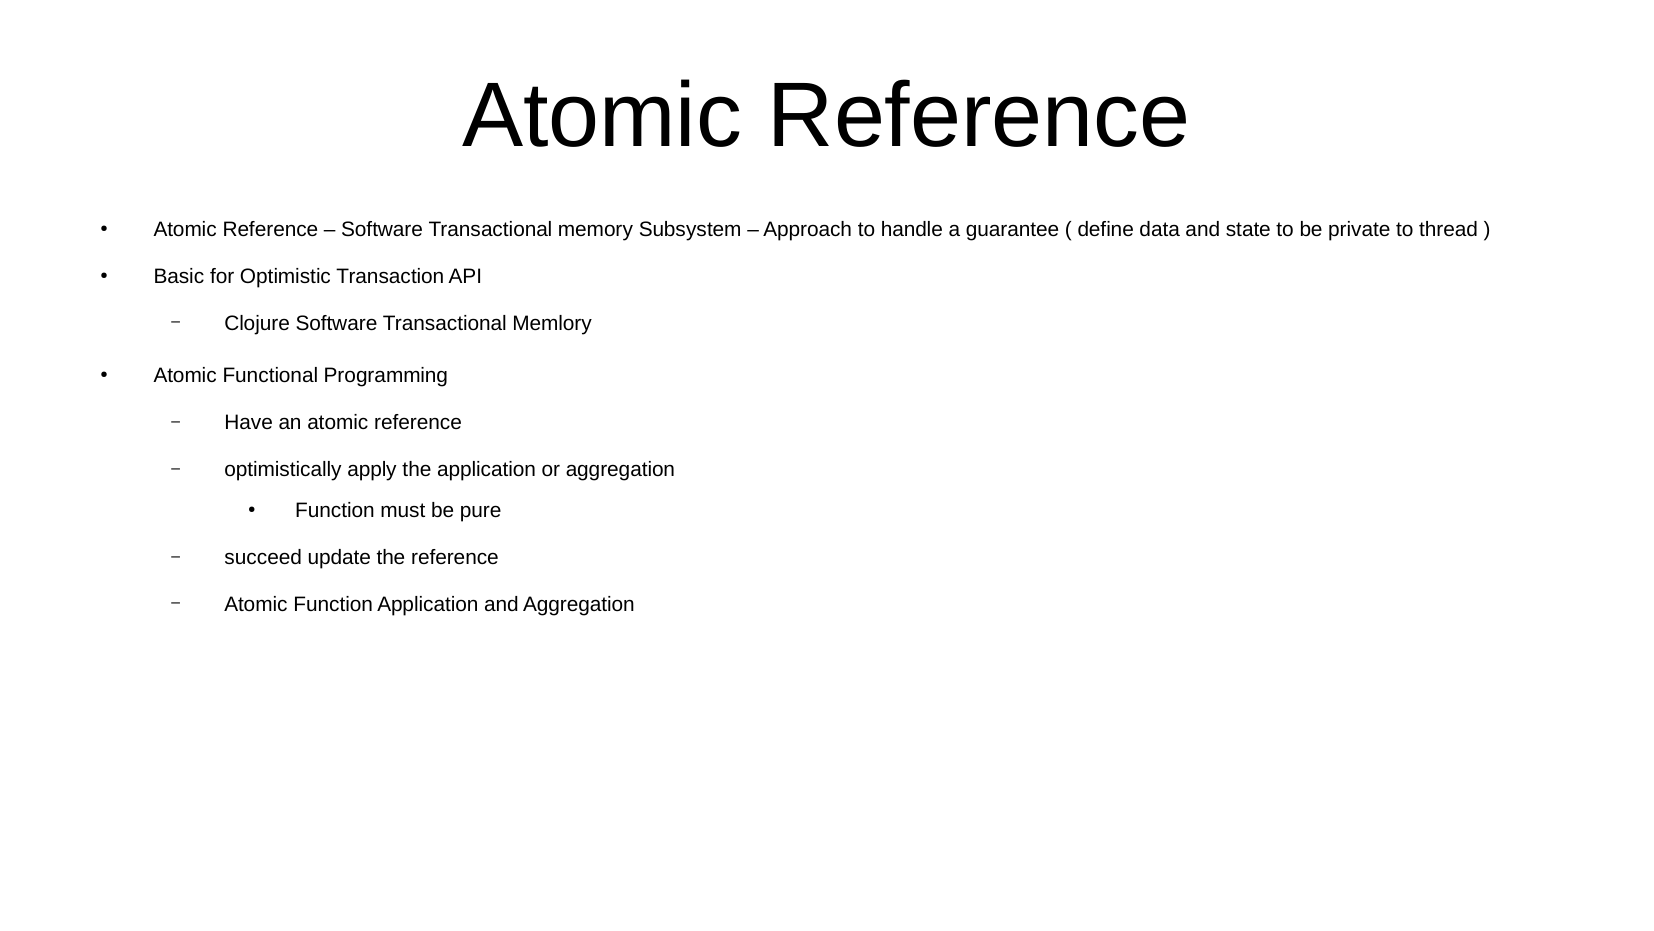

# Atomic Reference
Atomic Reference – Software Transactional memory Subsystem – Approach to handle a guarantee ( define data and state to be private to thread )
Basic for Optimistic Transaction API
Clojure Software Transactional Memlory
Atomic Functional Programming
Have an atomic reference
optimistically apply the application or aggregation
Function must be pure
succeed update the reference
Atomic Function Application and Aggregation